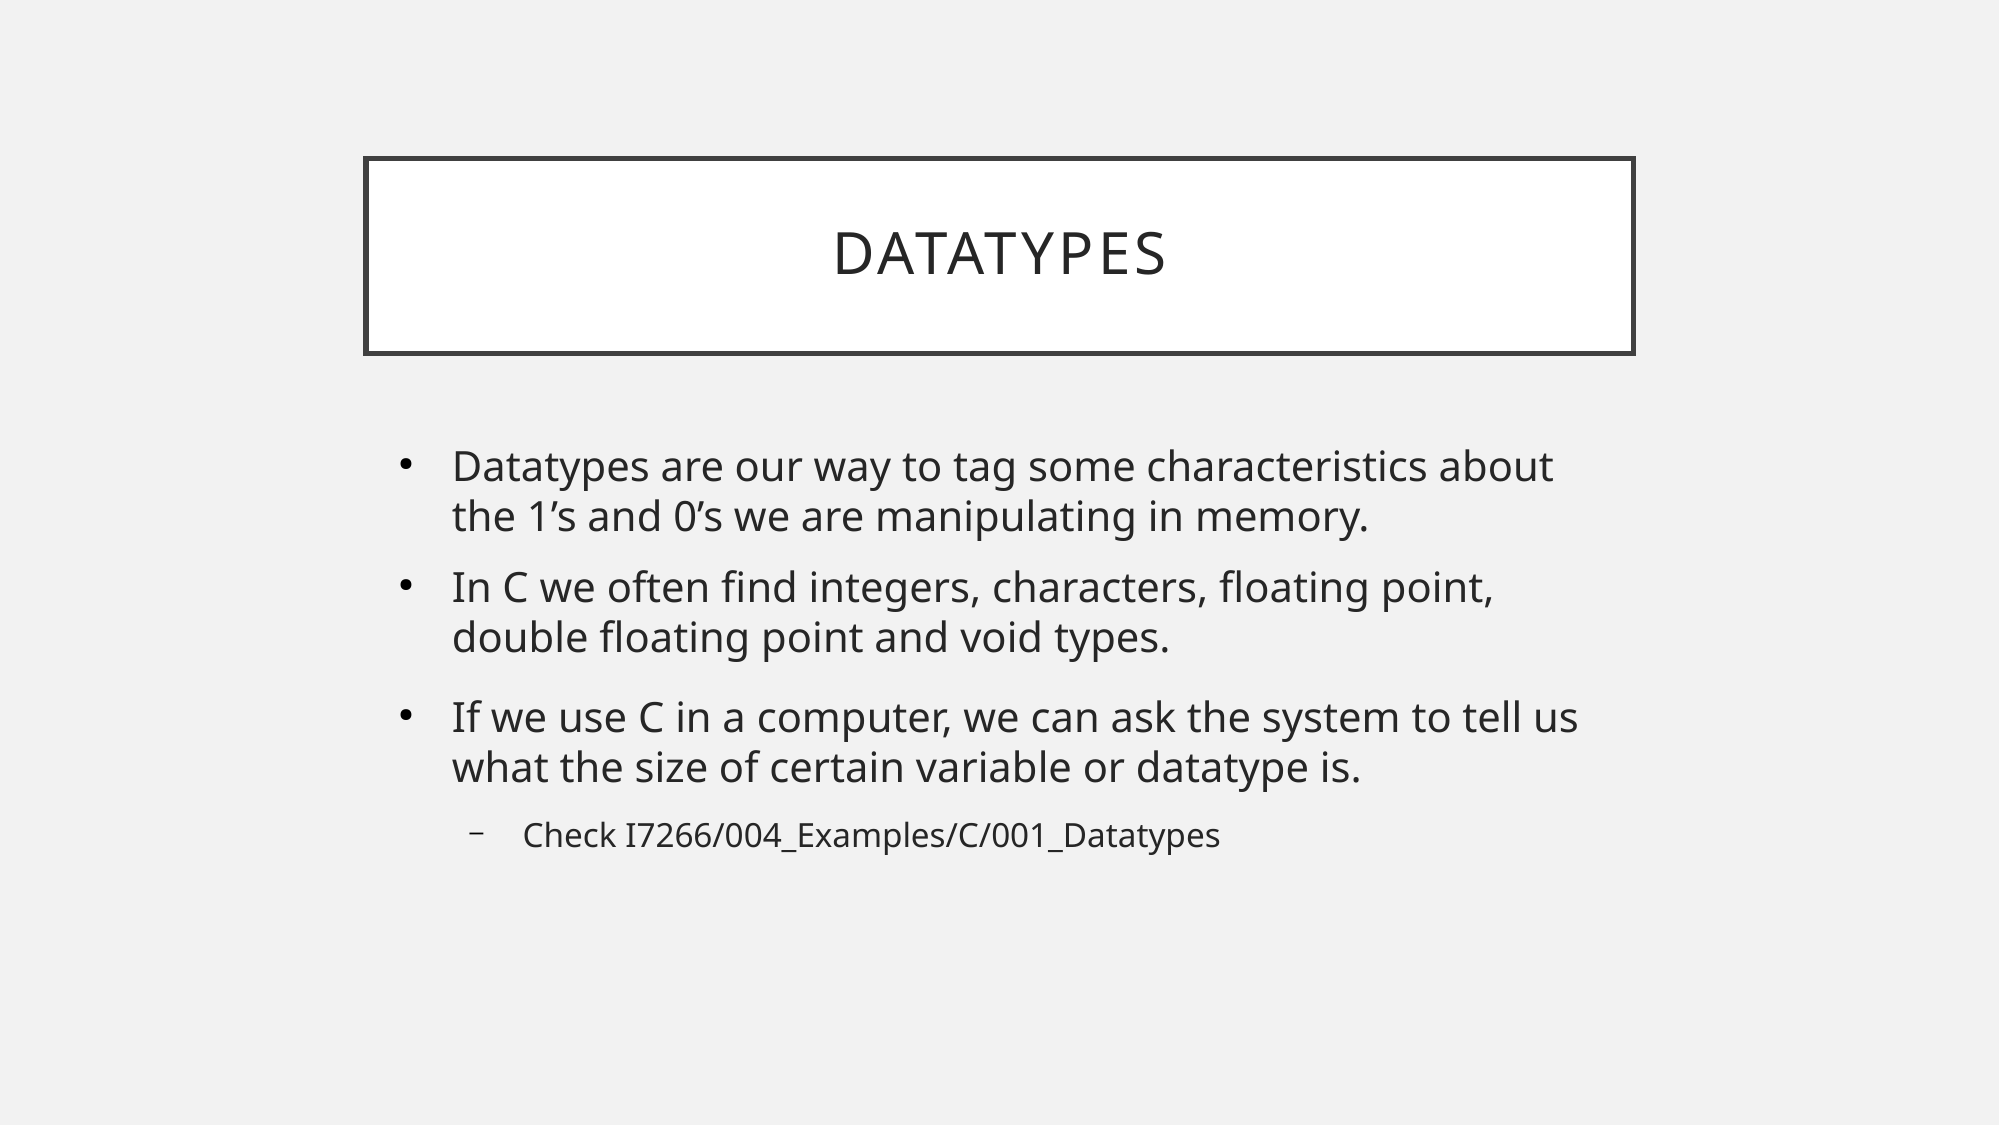

# Datatypes
Datatypes are our way to tag some characteristics about the 1’s and 0’s we are manipulating in memory.
In C we often find integers, characters, floating point, double floating point and void types.
If we use C in a computer, we can ask the system to tell us what the size of certain variable or datatype is.
Check I7266/004_Examples/C/001_Datatypes